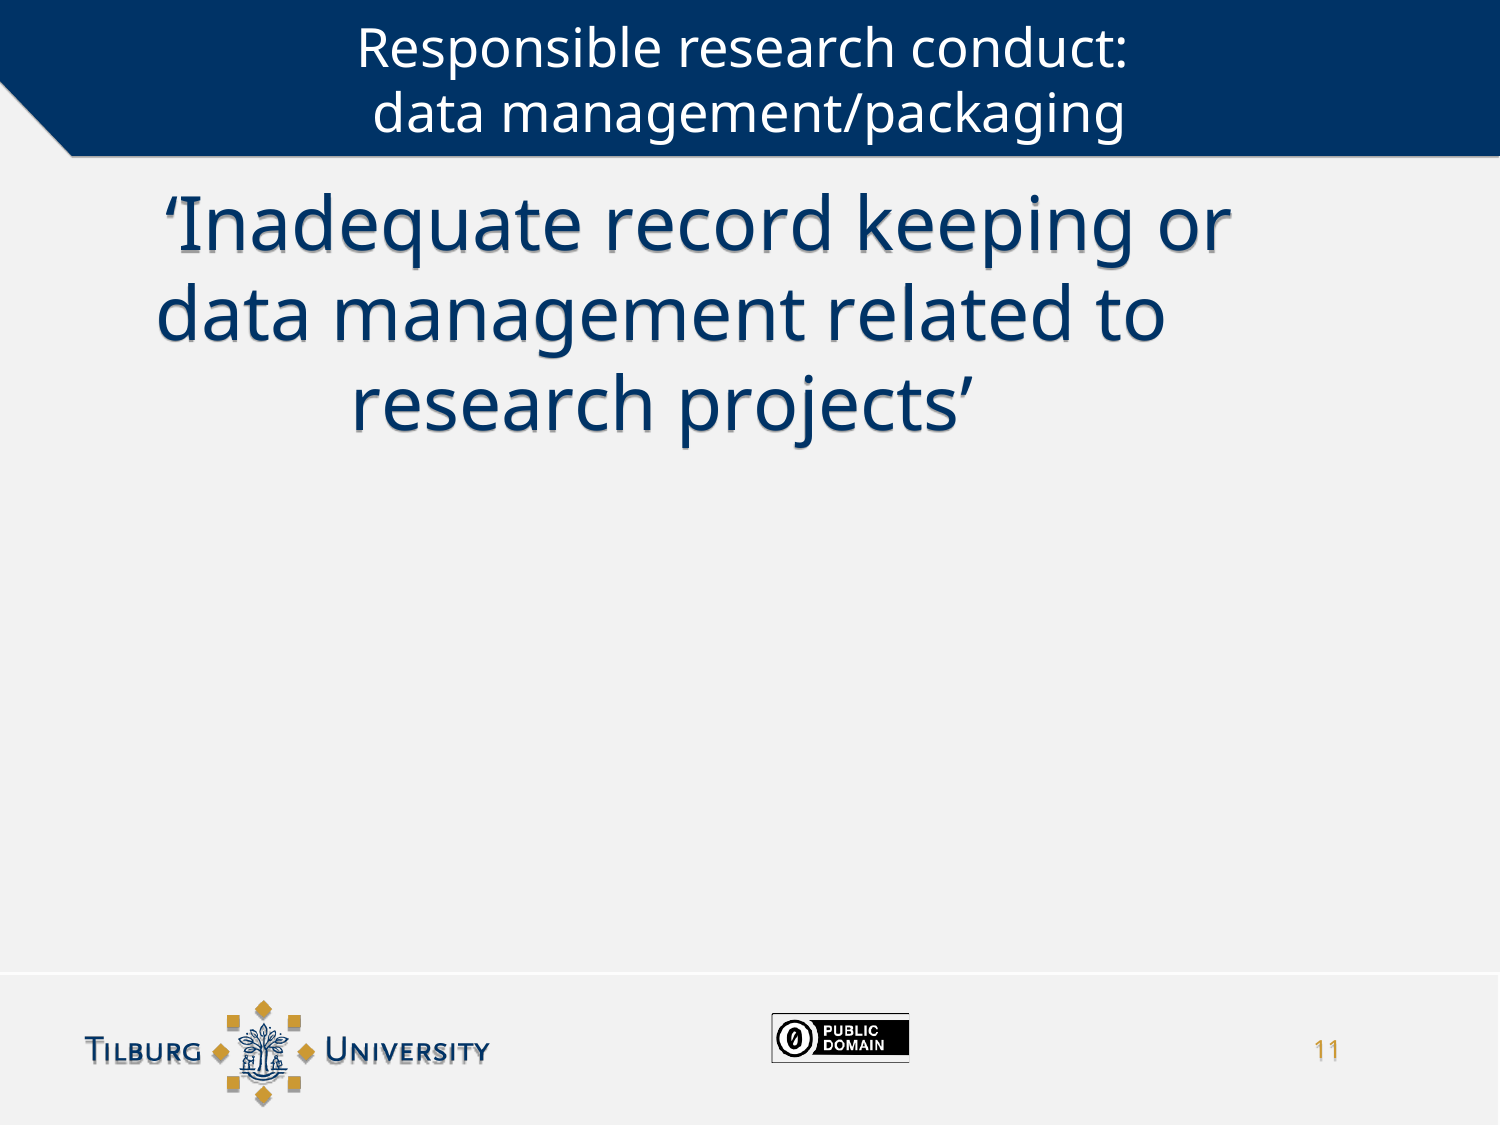

# Responsible research conduct: data management/packaging
	‘Inadequate record keeping or data management related to research projects’